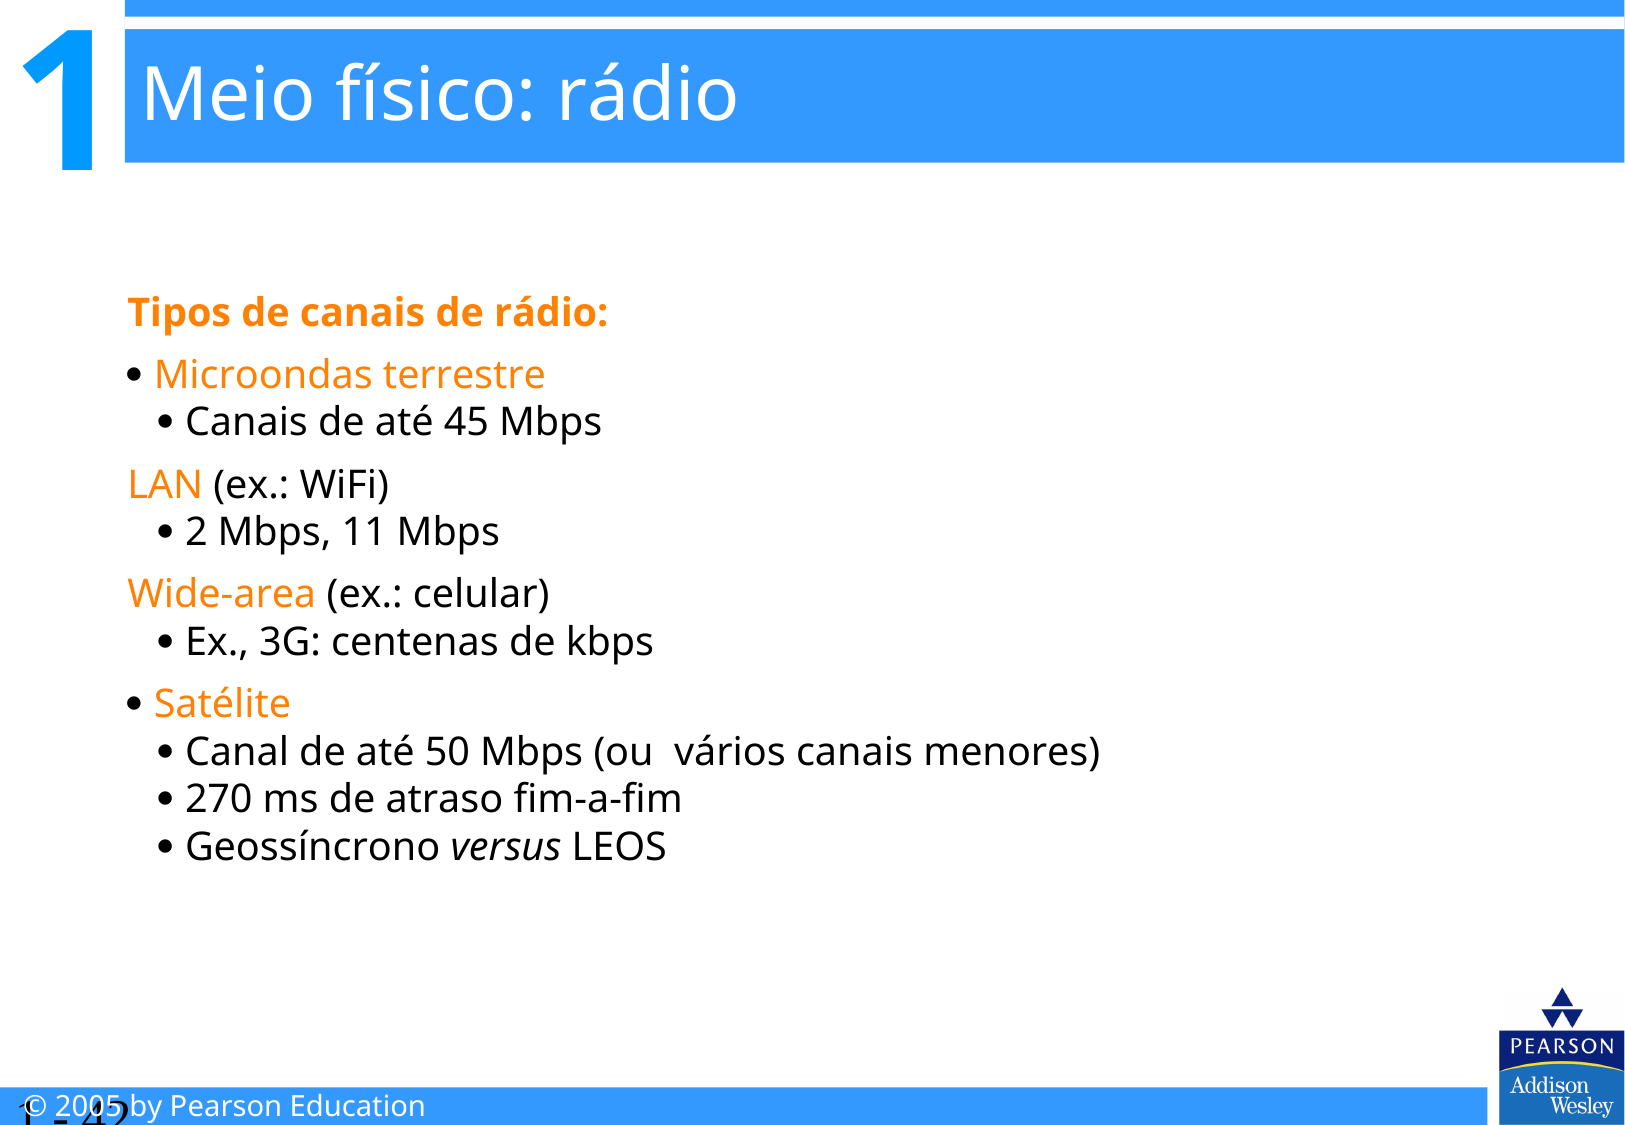

Meio físico: rádio
Tipos de canais de rádio:
 Microondas terrestre
 Canais de até 45 Mbps
LAN (ex.: WiFi)
 2 Mbps, 11 Mbps
Wide-area (ex.: celular)
 Ex., 3G: centenas de kbps
 Satélite
 Canal de até 50 Mbps (ou vários canais menores)
 270 ms de atraso fim-a-fim
 Geossíncrono versus LEOS
42